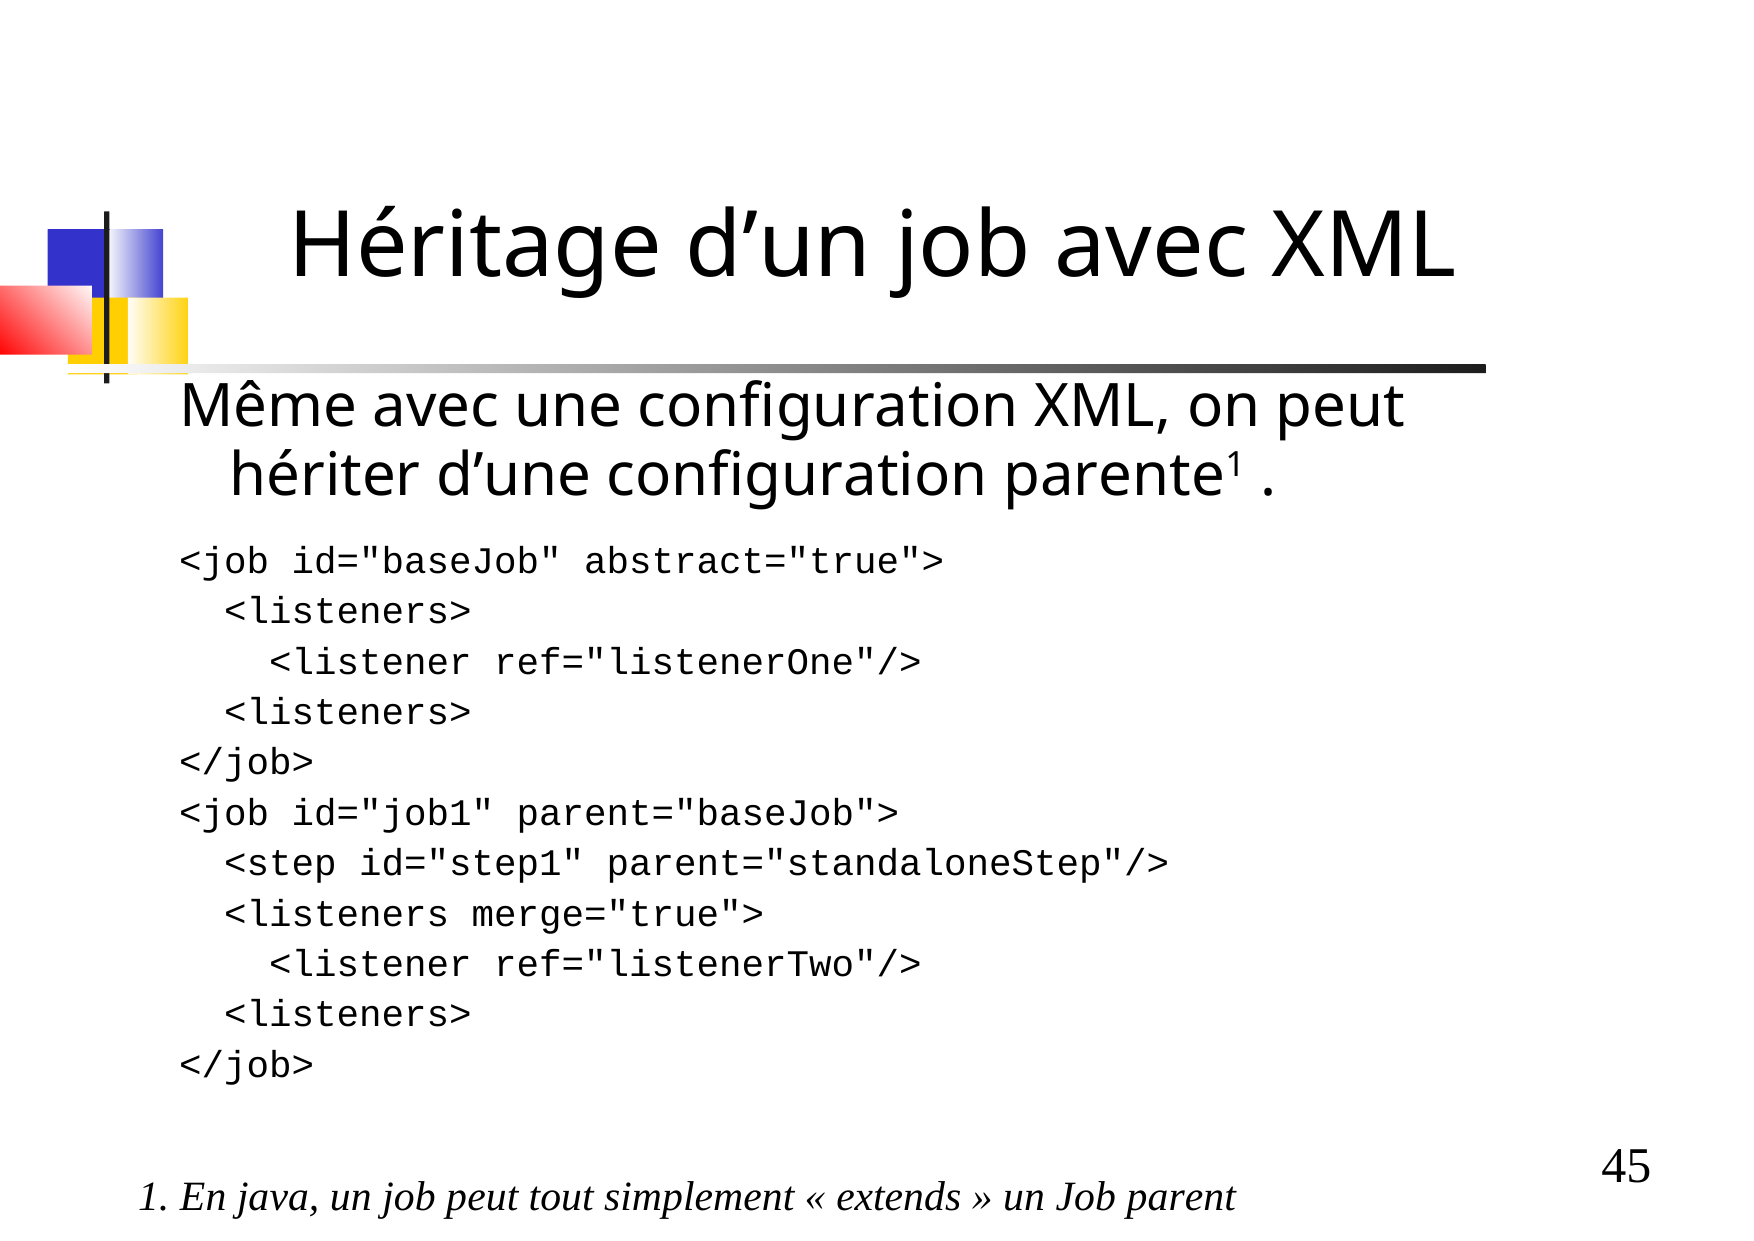

# Héritage d’un job avec XML
Même avec une configuration XML, on peut hériter d’une configuration parente1 .
<job id="baseJob" abstract="true">
 <listeners>
 <listener ref="listenerOne"/>
 <listeners>
</job>
<job id="job1" parent="baseJob">
 <step id="step1" parent="standaloneStep"/>
 <listeners merge="true">
 <listener ref="listenerTwo"/>
 <listeners>
</job>
1. En java, un job peut tout simplement « extends » un Job parent